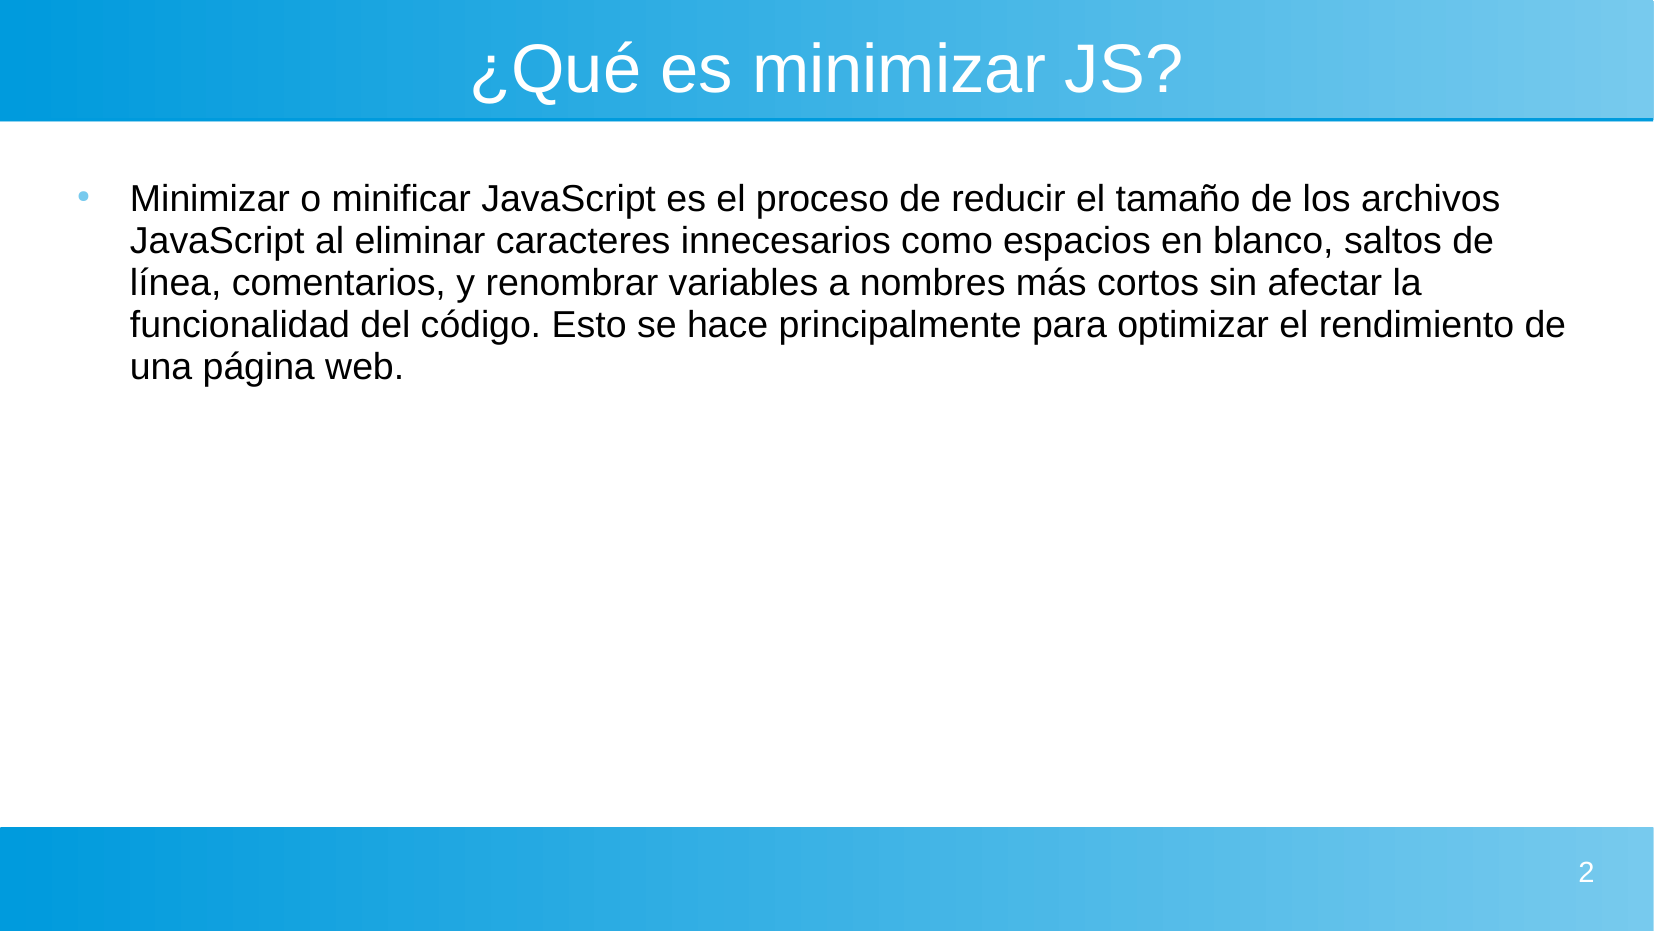

# ¿Qué es minimizar JS?
Minimizar o minificar JavaScript es el proceso de reducir el tamaño de los archivos JavaScript al eliminar caracteres innecesarios como espacios en blanco, saltos de línea, comentarios, y renombrar variables a nombres más cortos sin afectar la funcionalidad del código. Esto se hace principalmente para optimizar el rendimiento de una página web.
2